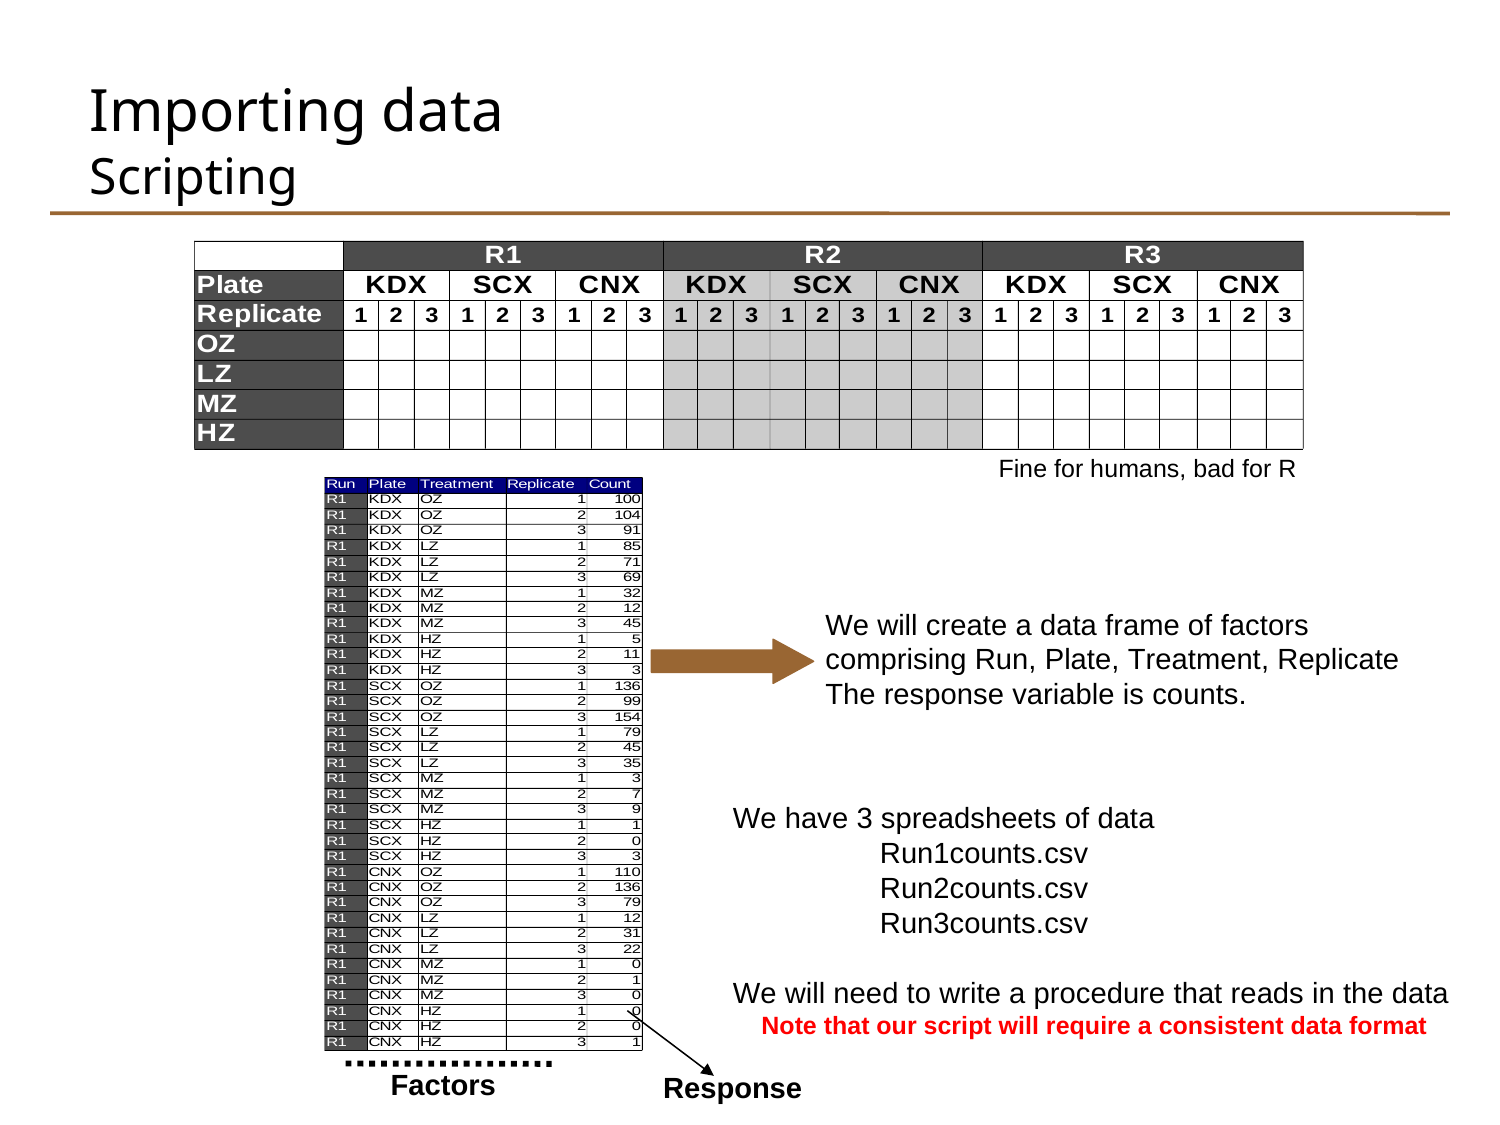

Importing data
Scripting
Fine for humans, bad for R
We will create a data frame of factors comprising Run, Plate, Treatment, Replicate The response variable is counts.
We have 3 spreadsheets of data
		Run1counts.csv
		Run2counts.csv
		Run3counts.csv
We will need to write a procedure that reads in the data
Note that our script will require a consistent data format
Factors
Response